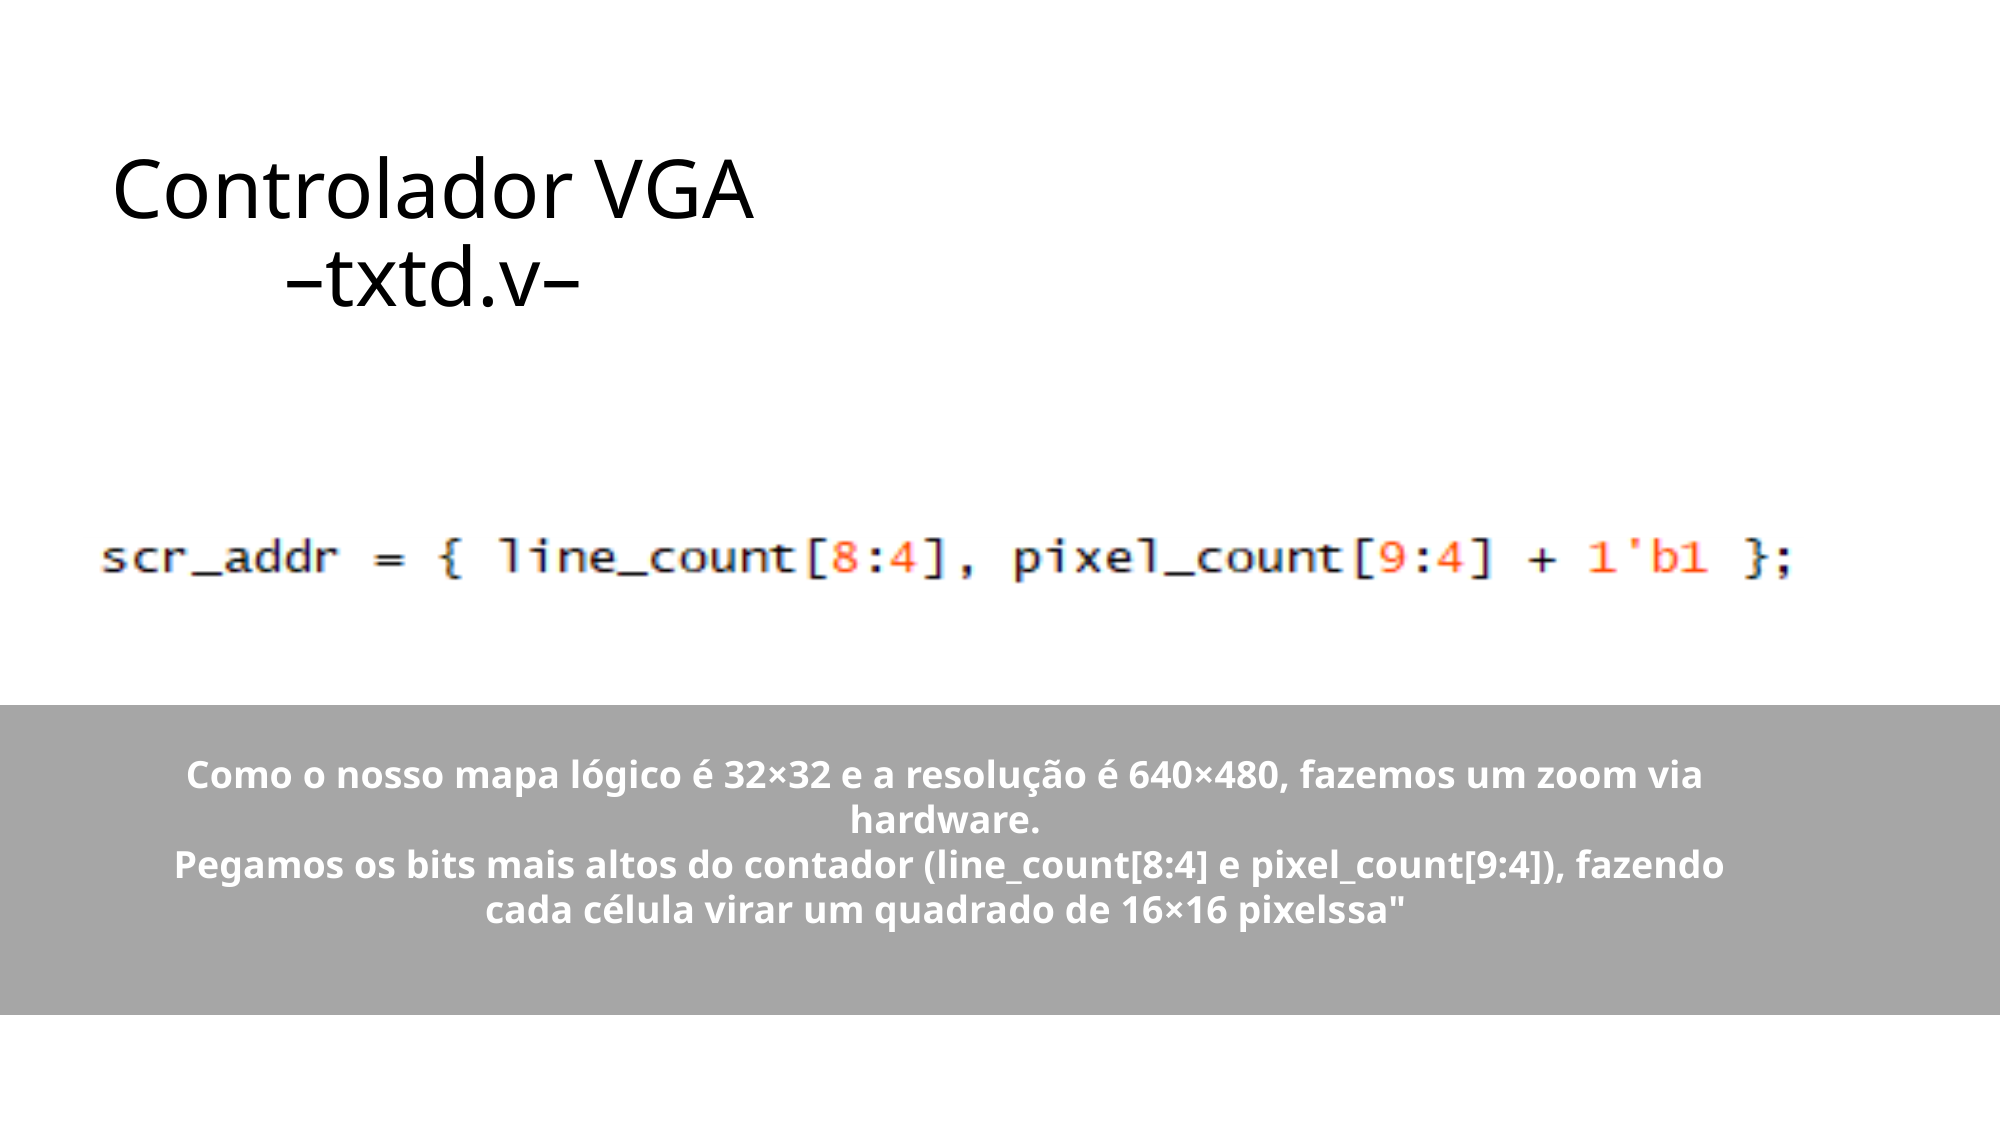

# Controlador VGA –txtd.v–
Como o nosso mapa lógico é 32×32 e a resolução é 640×480, fazemos um zoom via hardware.
 Pegamos os bits mais altos do contador (line_count[8:4] e pixel_count[9:4]), fazendo cada célula virar um quadrado de 16×16 pixelssa"